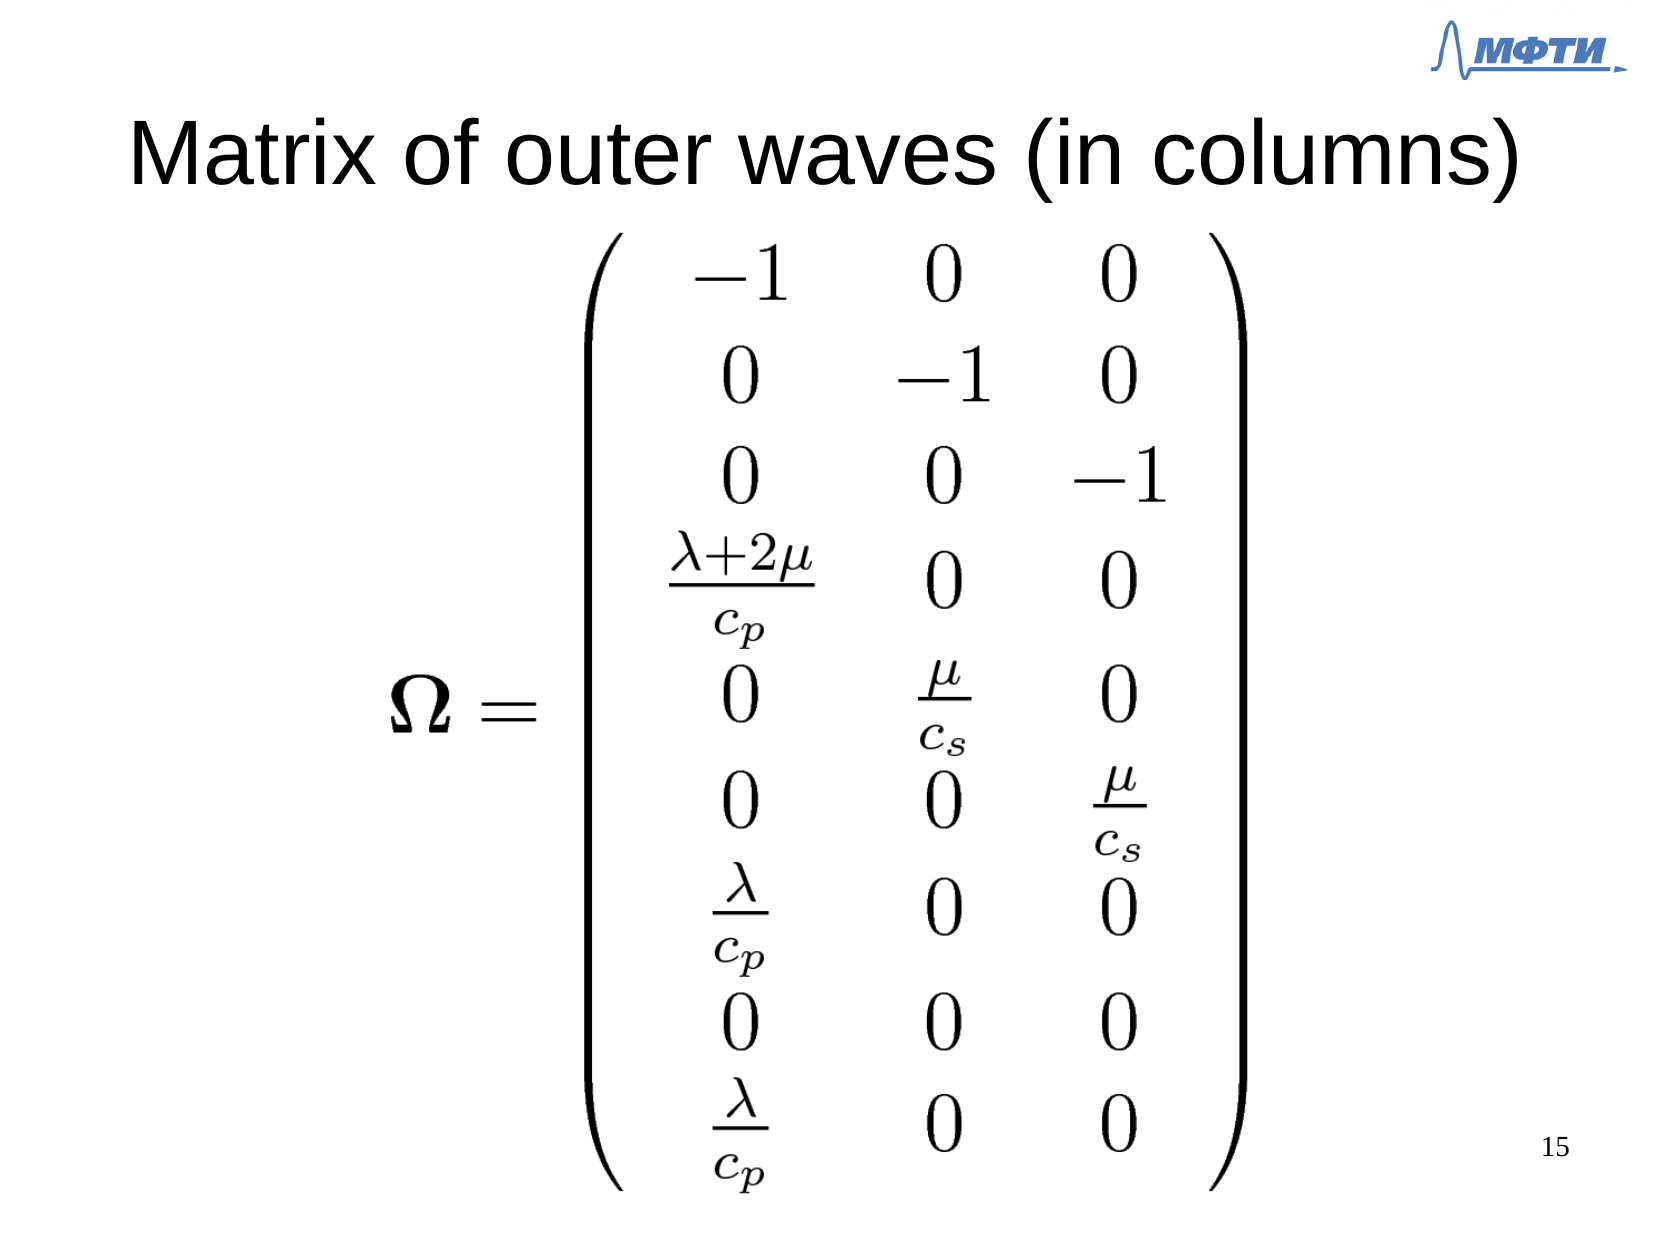

# Matrix of outer waves (in columns)
15